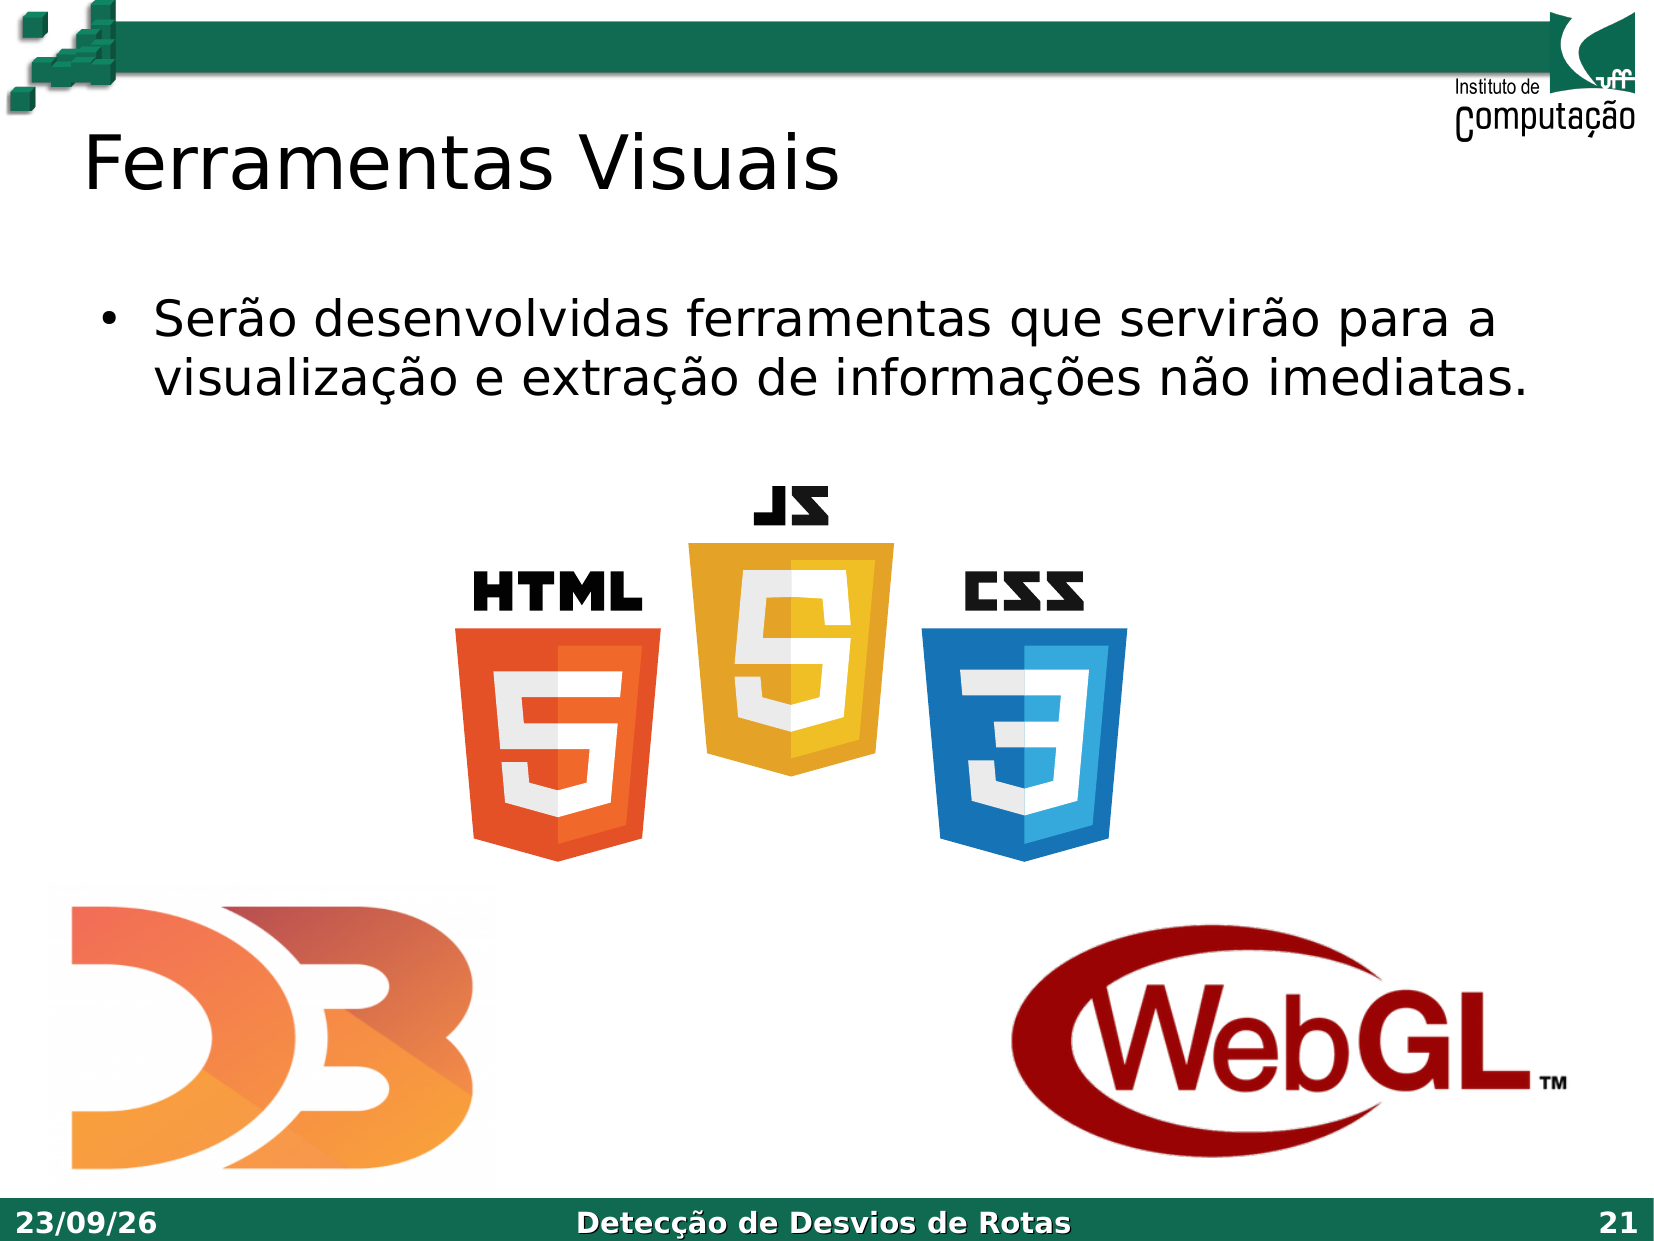

# Ferramentas Visuais
Serão desenvolvidas ferramentas que servirão para a visualização e extração de informações não imediatas.